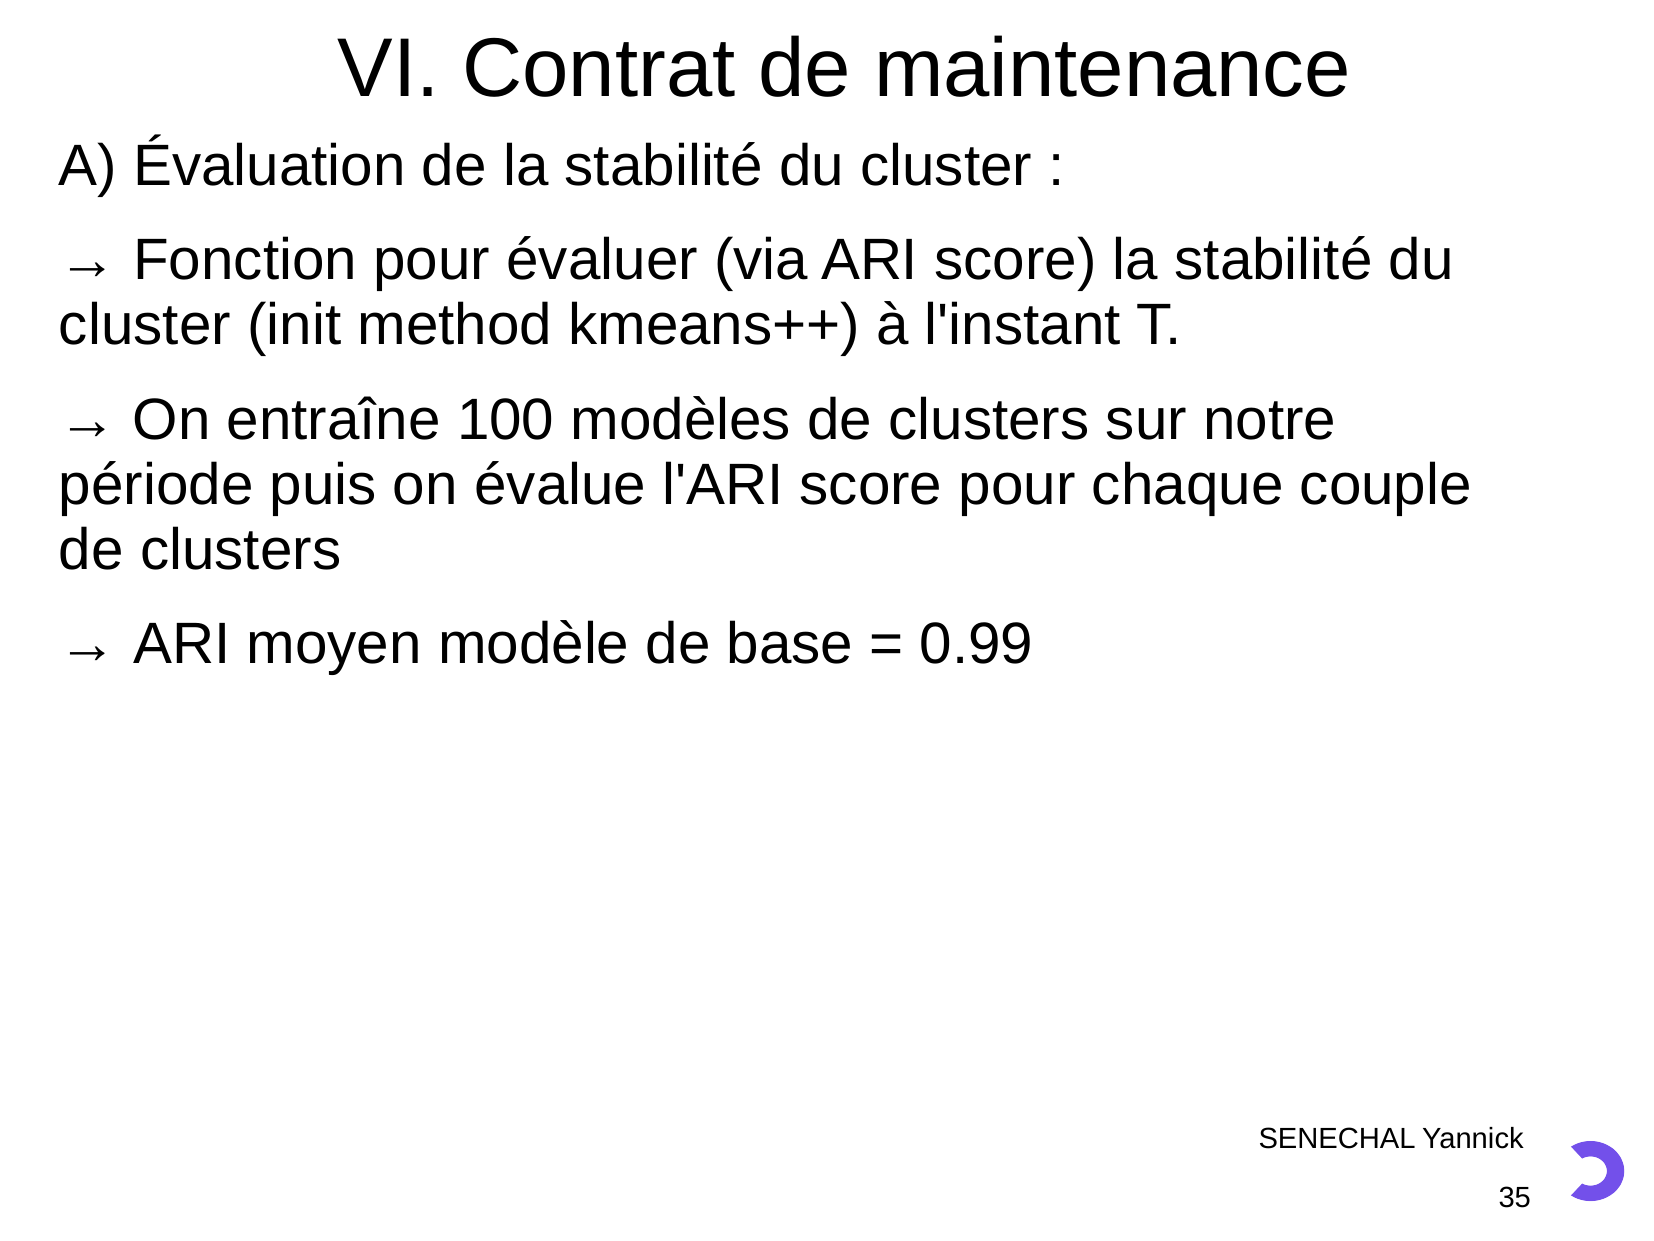

# VI. Contrat de maintenance
A) Évaluation de la stabilité du cluster :
→ Fonction pour évaluer (via ARI score) la stabilité du cluster (init method kmeans++) à l'instant T.
→	On entraîne 100 modèles de clusters sur notre période puis on évalue l'ARI score pour chaque couple de clusters
→ ARI moyen modèle de base = 0.99
SENECHAL Yannick
35